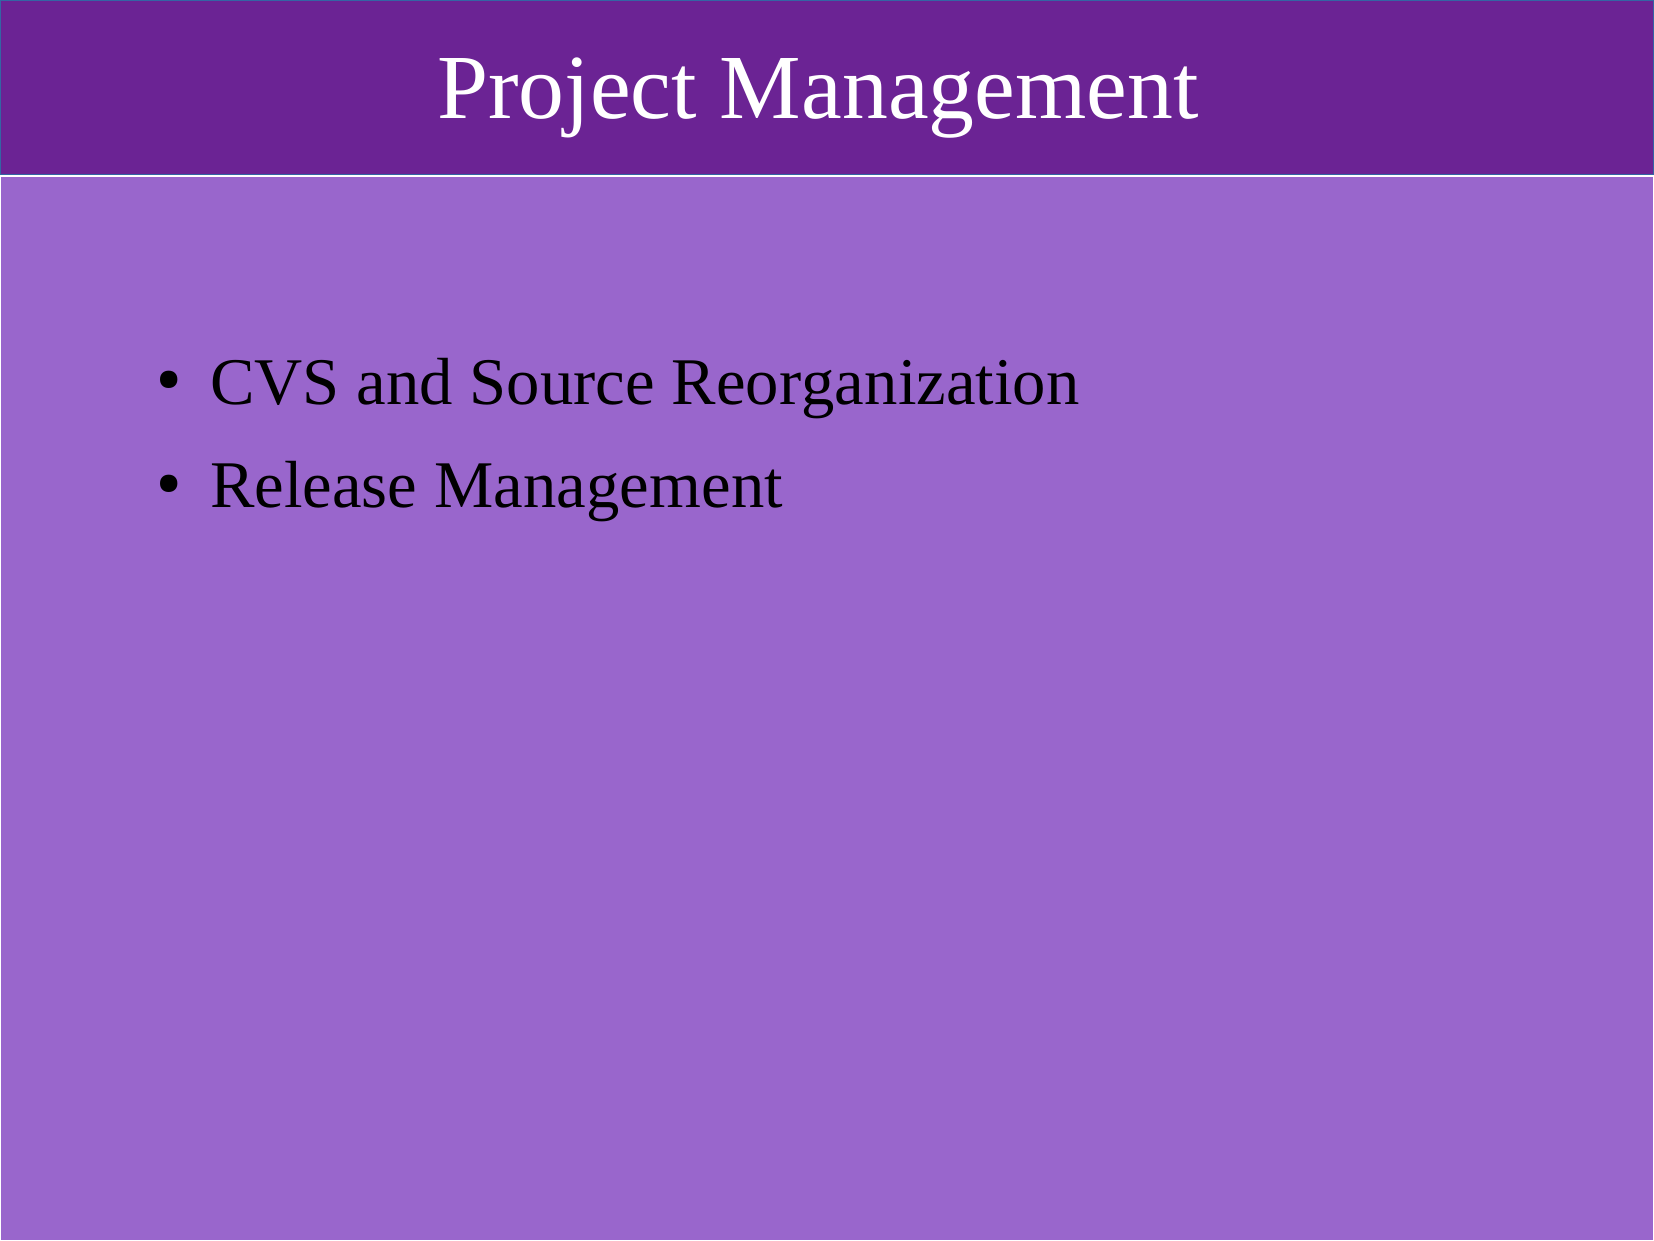

# Project Management
CVS and Source Reorganization
Release Management